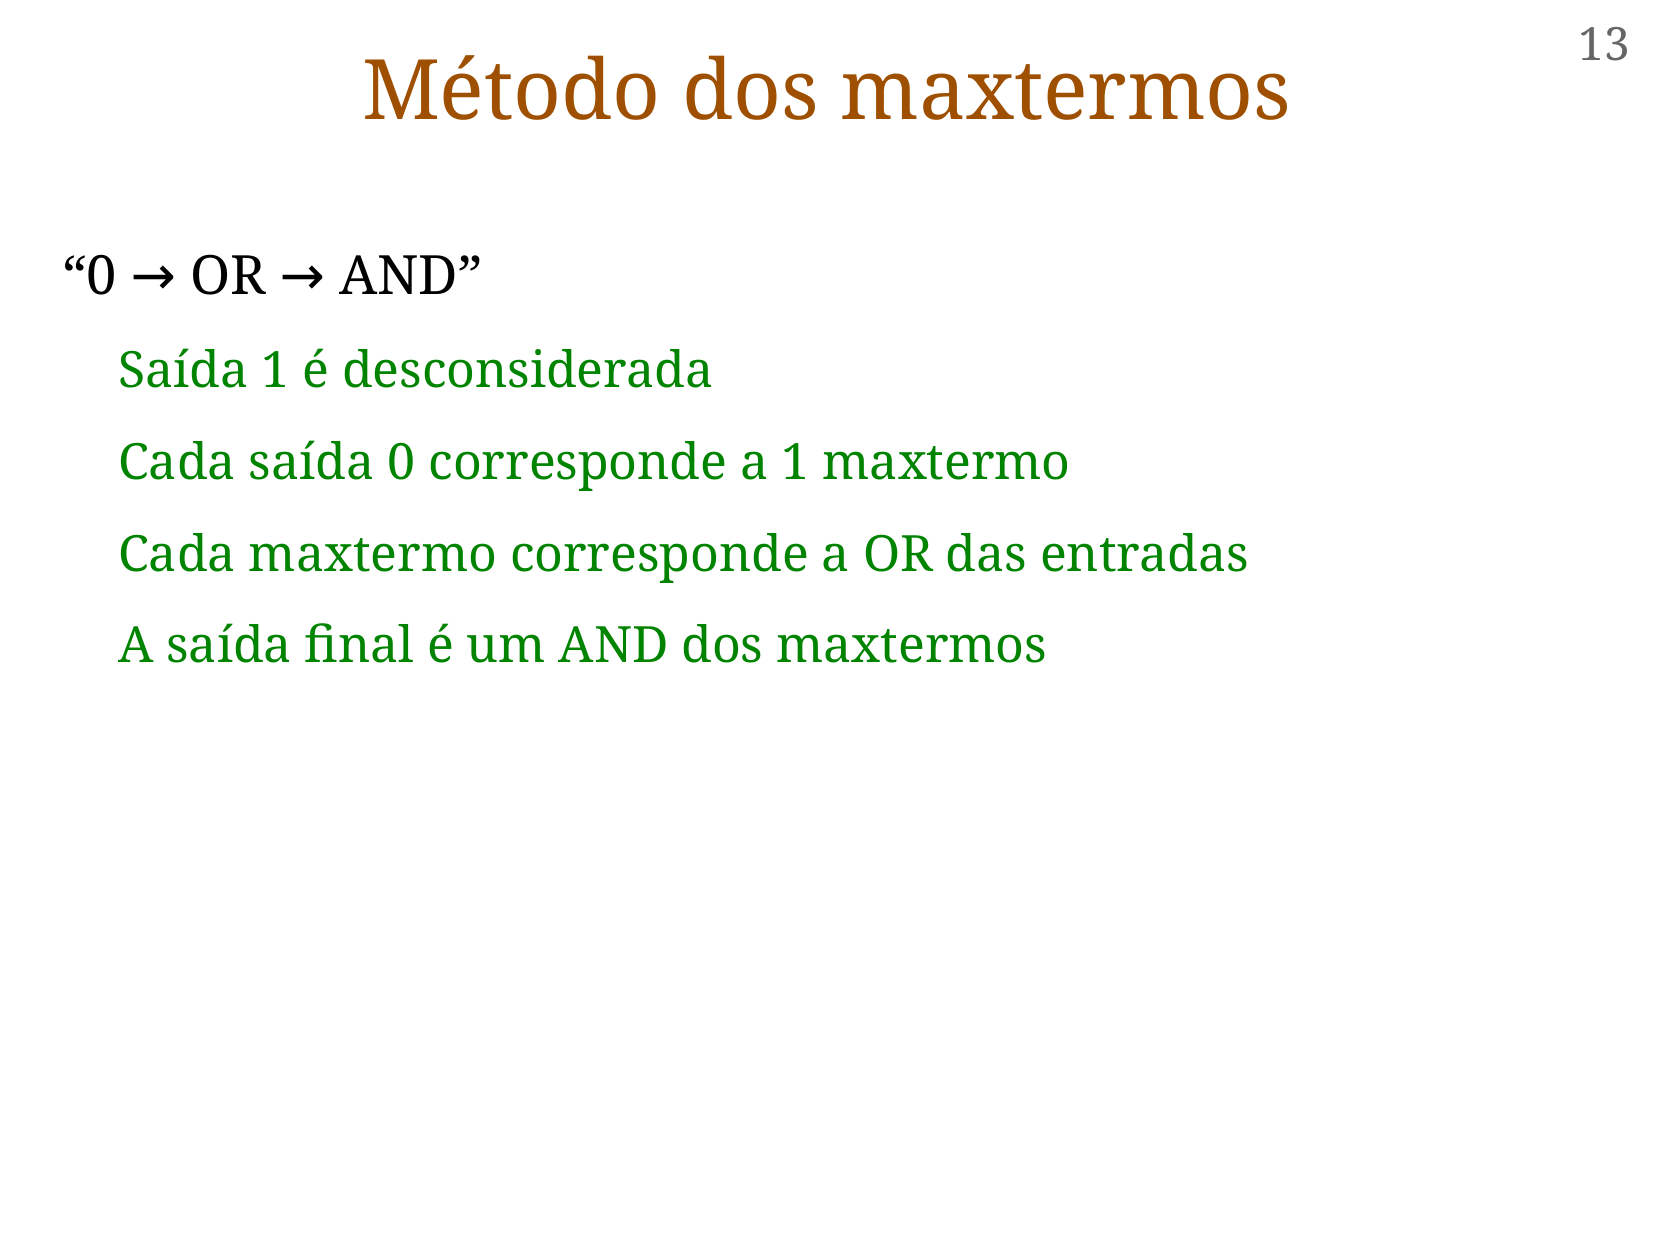

13
# Método dos maxtermos
“0 → OR → AND”
Saída 1 é desconsiderada
Cada saída 0 corresponde a 1 maxtermo
Cada maxtermo corresponde a OR das entradas
A saída final é um AND dos maxtermos